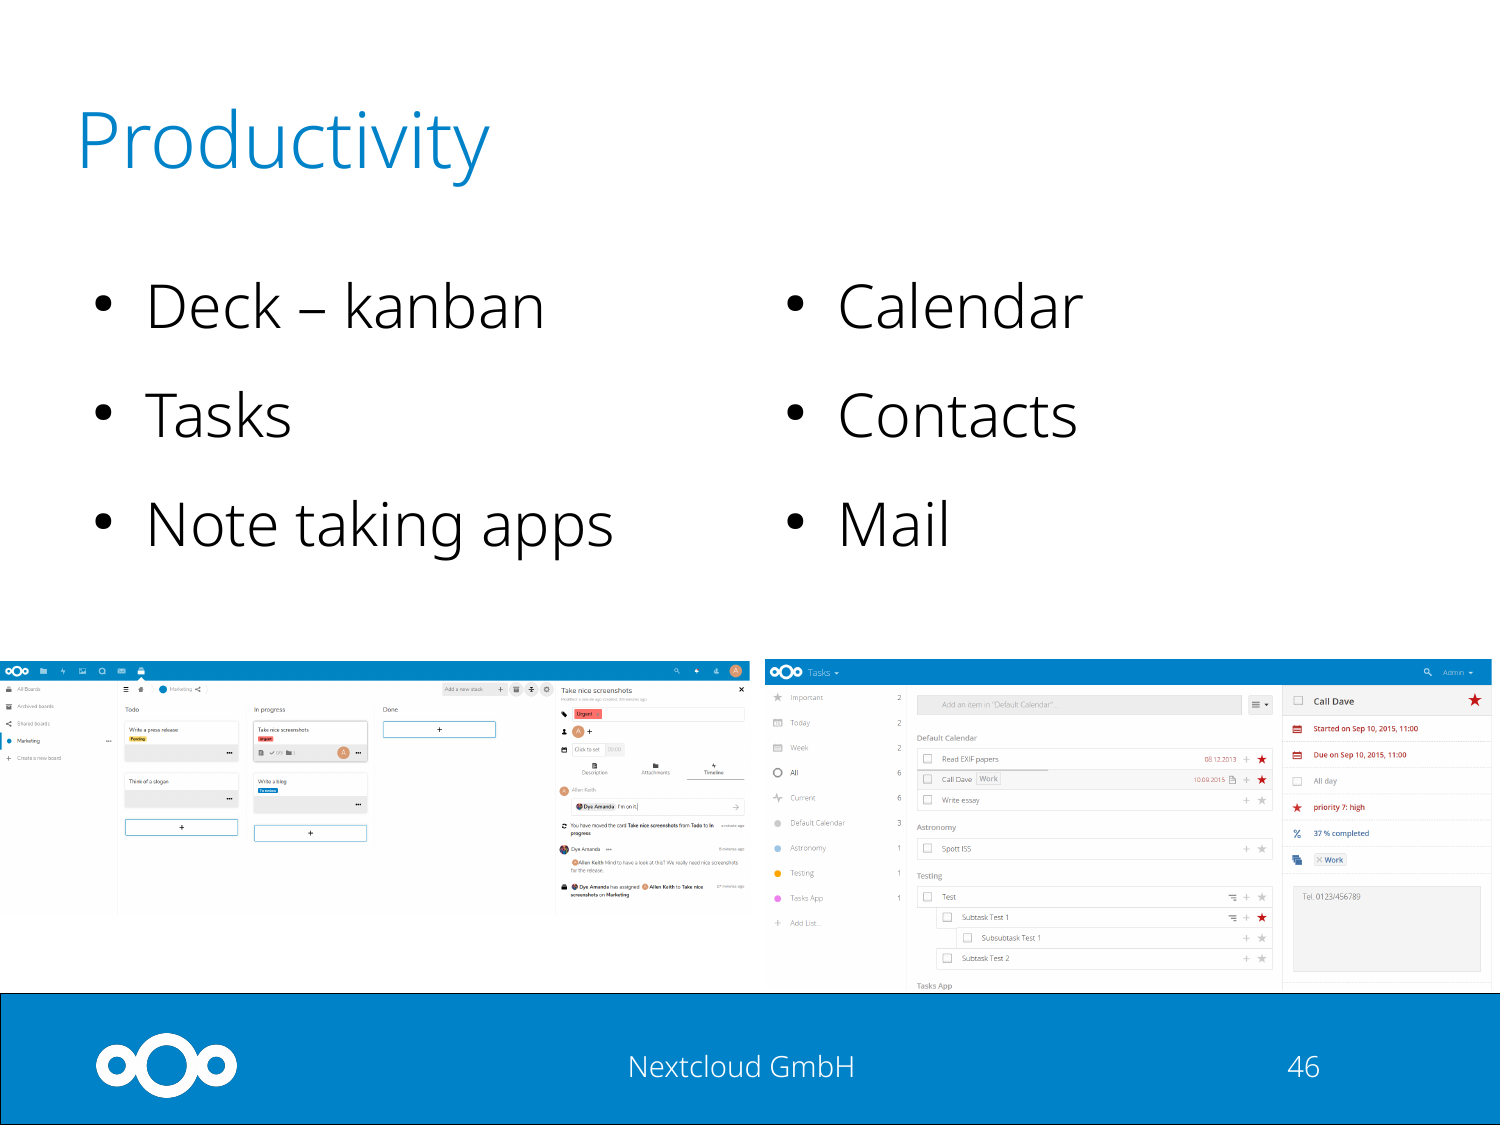

# Productivity
Deck – kanban
Tasks
Note taking apps
Calendar
Contacts
Mail
© struktur AG
46